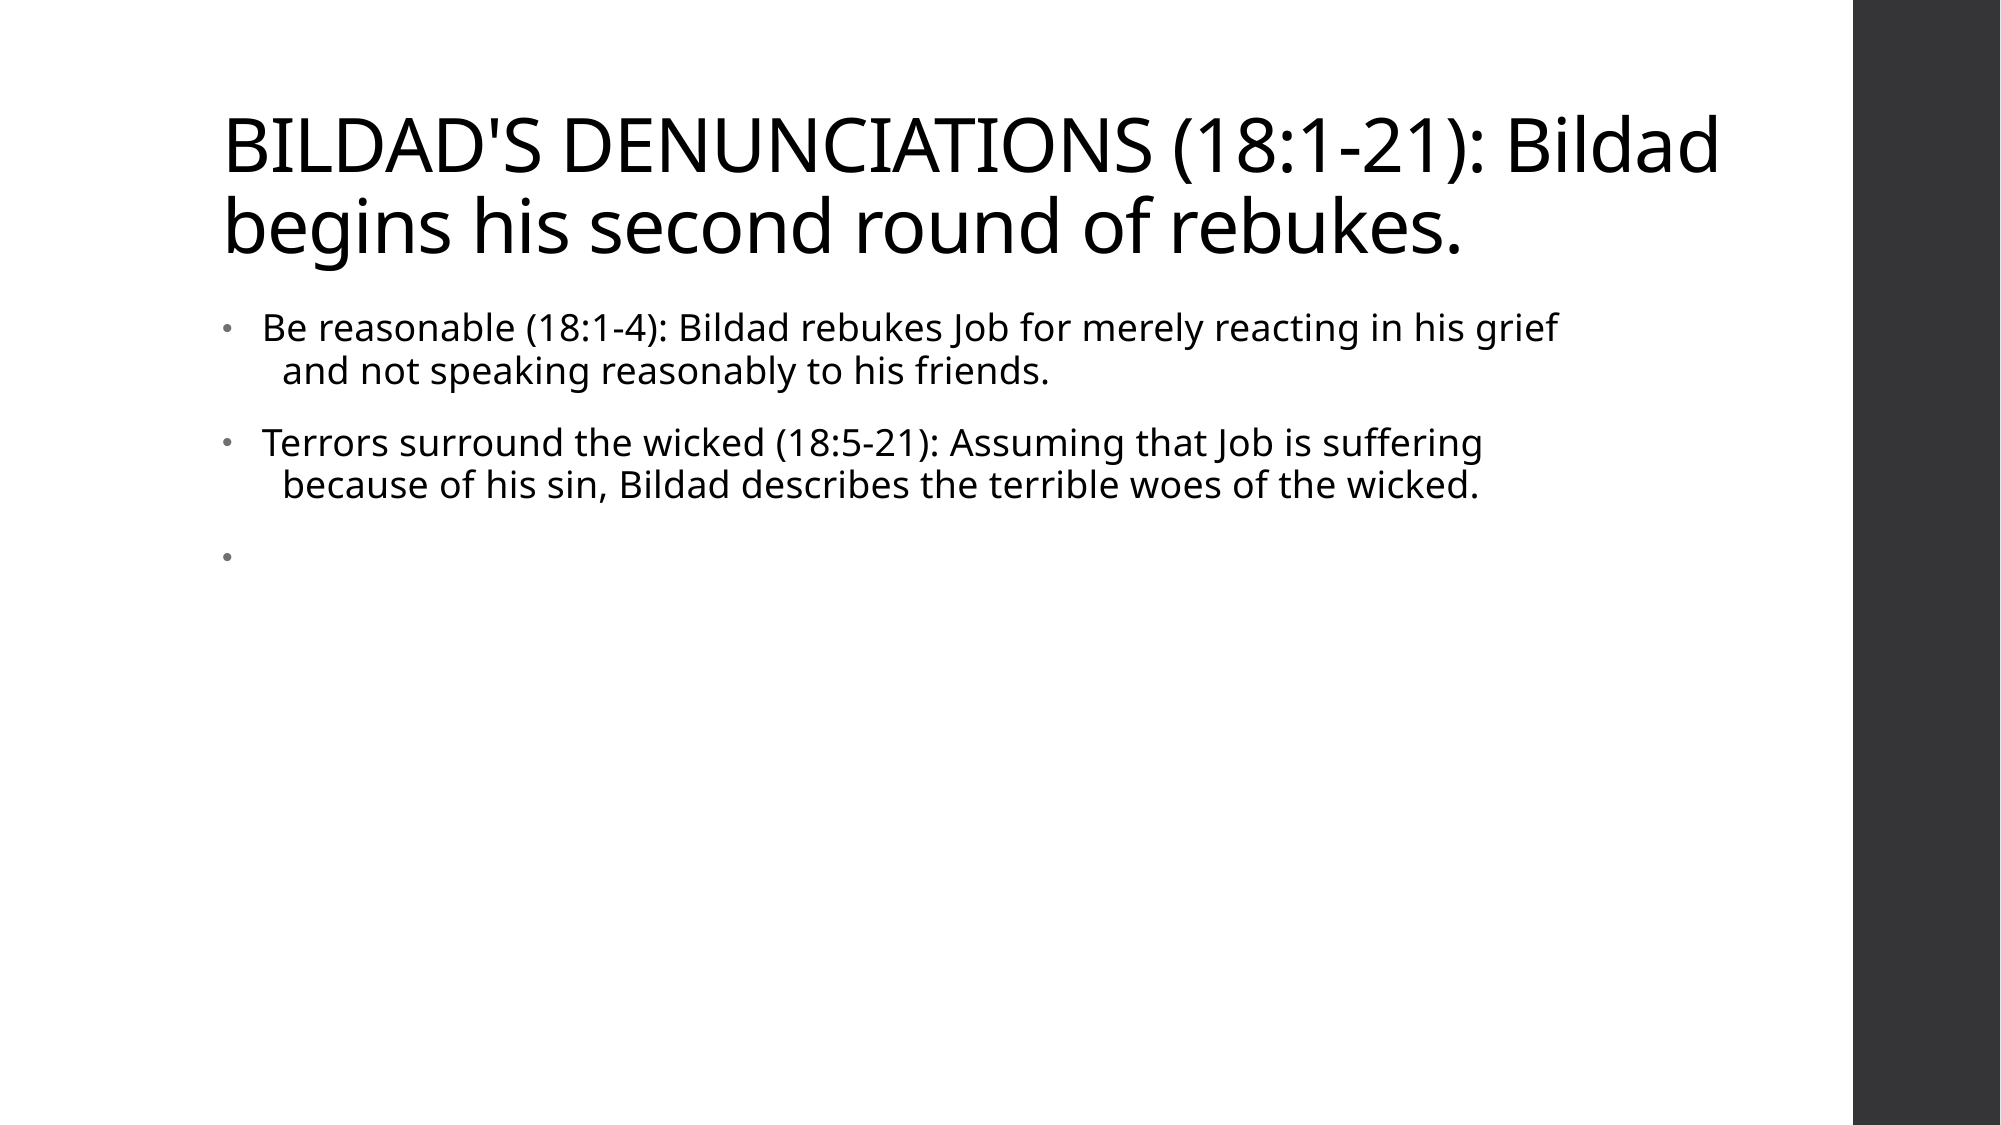

# BILDAD'S DENUNCIATIONS (18:1-21): Bildad begins his second round of rebukes.
 Be reasonable (18:1-4): Bildad rebukes Job for merely reacting in his grief and not speaking reasonably to his friends.
 Terrors surround the wicked (18:5-21): Assuming that Job is suffering because of his sin, Bildad describes the terrible woes of the wicked.